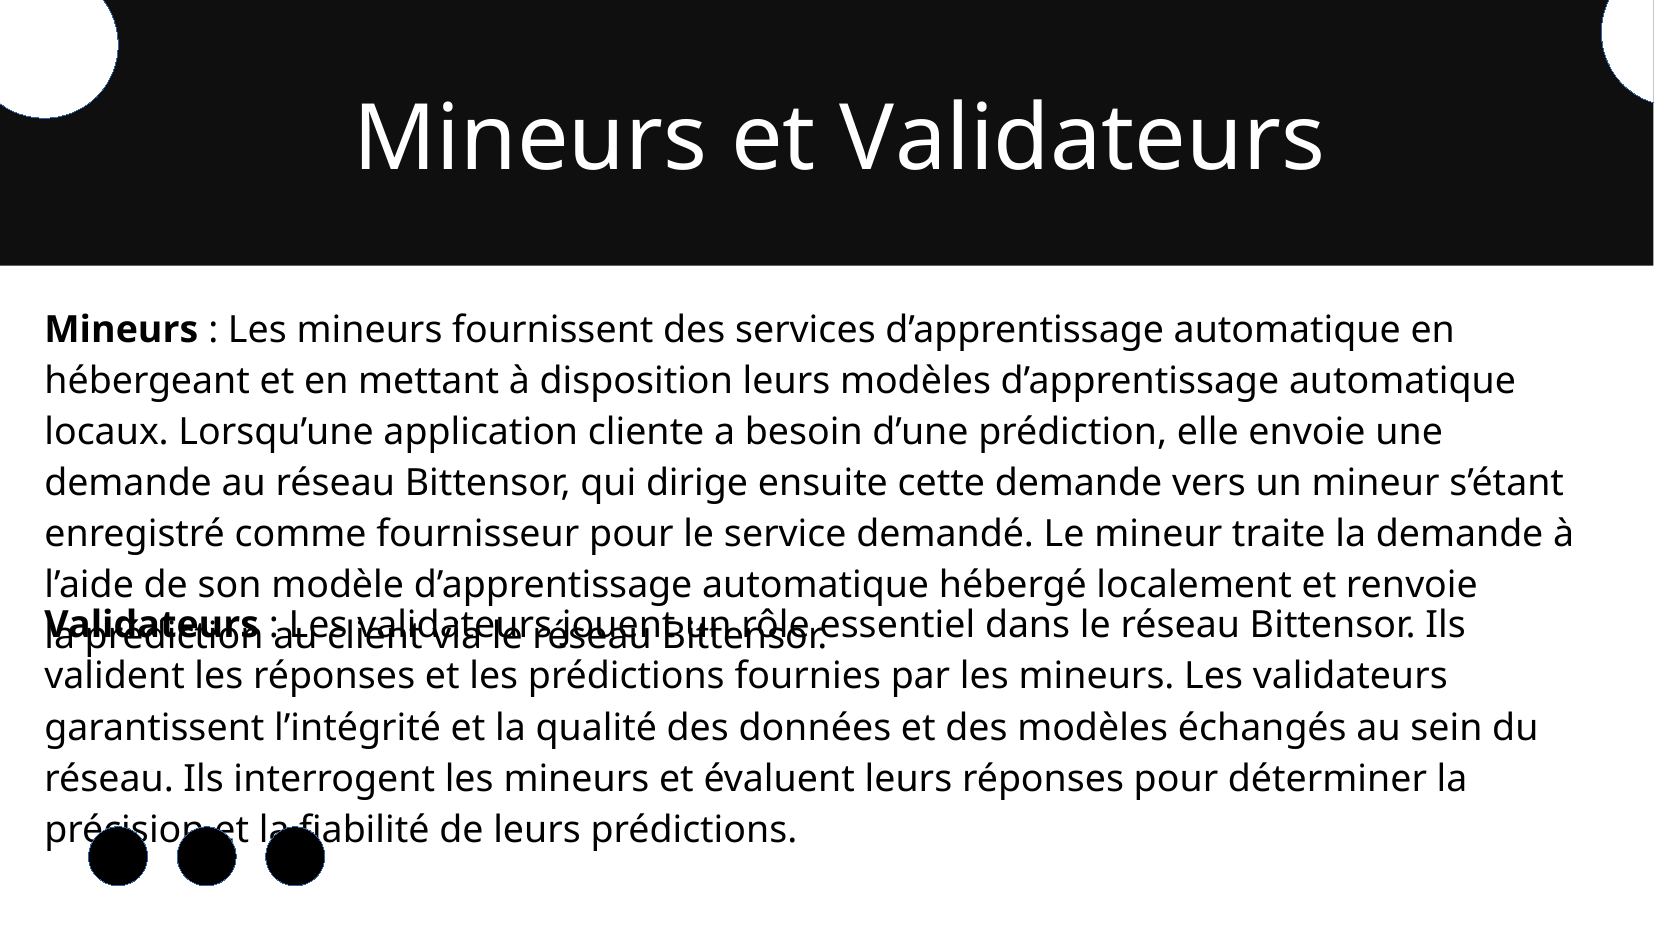

# Mineurs et Validateurs
Mineurs : Les mineurs fournissent des services d’apprentissage automatique en hébergeant et en mettant à disposition leurs modèles d’apprentissage automatique locaux. Lorsqu’une application cliente a besoin d’une prédiction, elle envoie une demande au réseau Bittensor, qui dirige ensuite cette demande vers un mineur s’étant enregistré comme fournisseur pour le service demandé. Le mineur traite la demande à l’aide de son modèle d’apprentissage automatique hébergé localement et renvoie la prédiction au client via le réseau Bittensor.
Validateurs : Les validateurs jouent un rôle essentiel dans le réseau Bittensor. Ils valident les réponses et les prédictions fournies par les mineurs. Les validateurs garantissent l’intégrité et la qualité des données et des modèles échangés au sein du réseau. Ils interrogent les mineurs et évaluent leurs réponses pour déterminer la précision et la fiabilité de leurs prédictions.